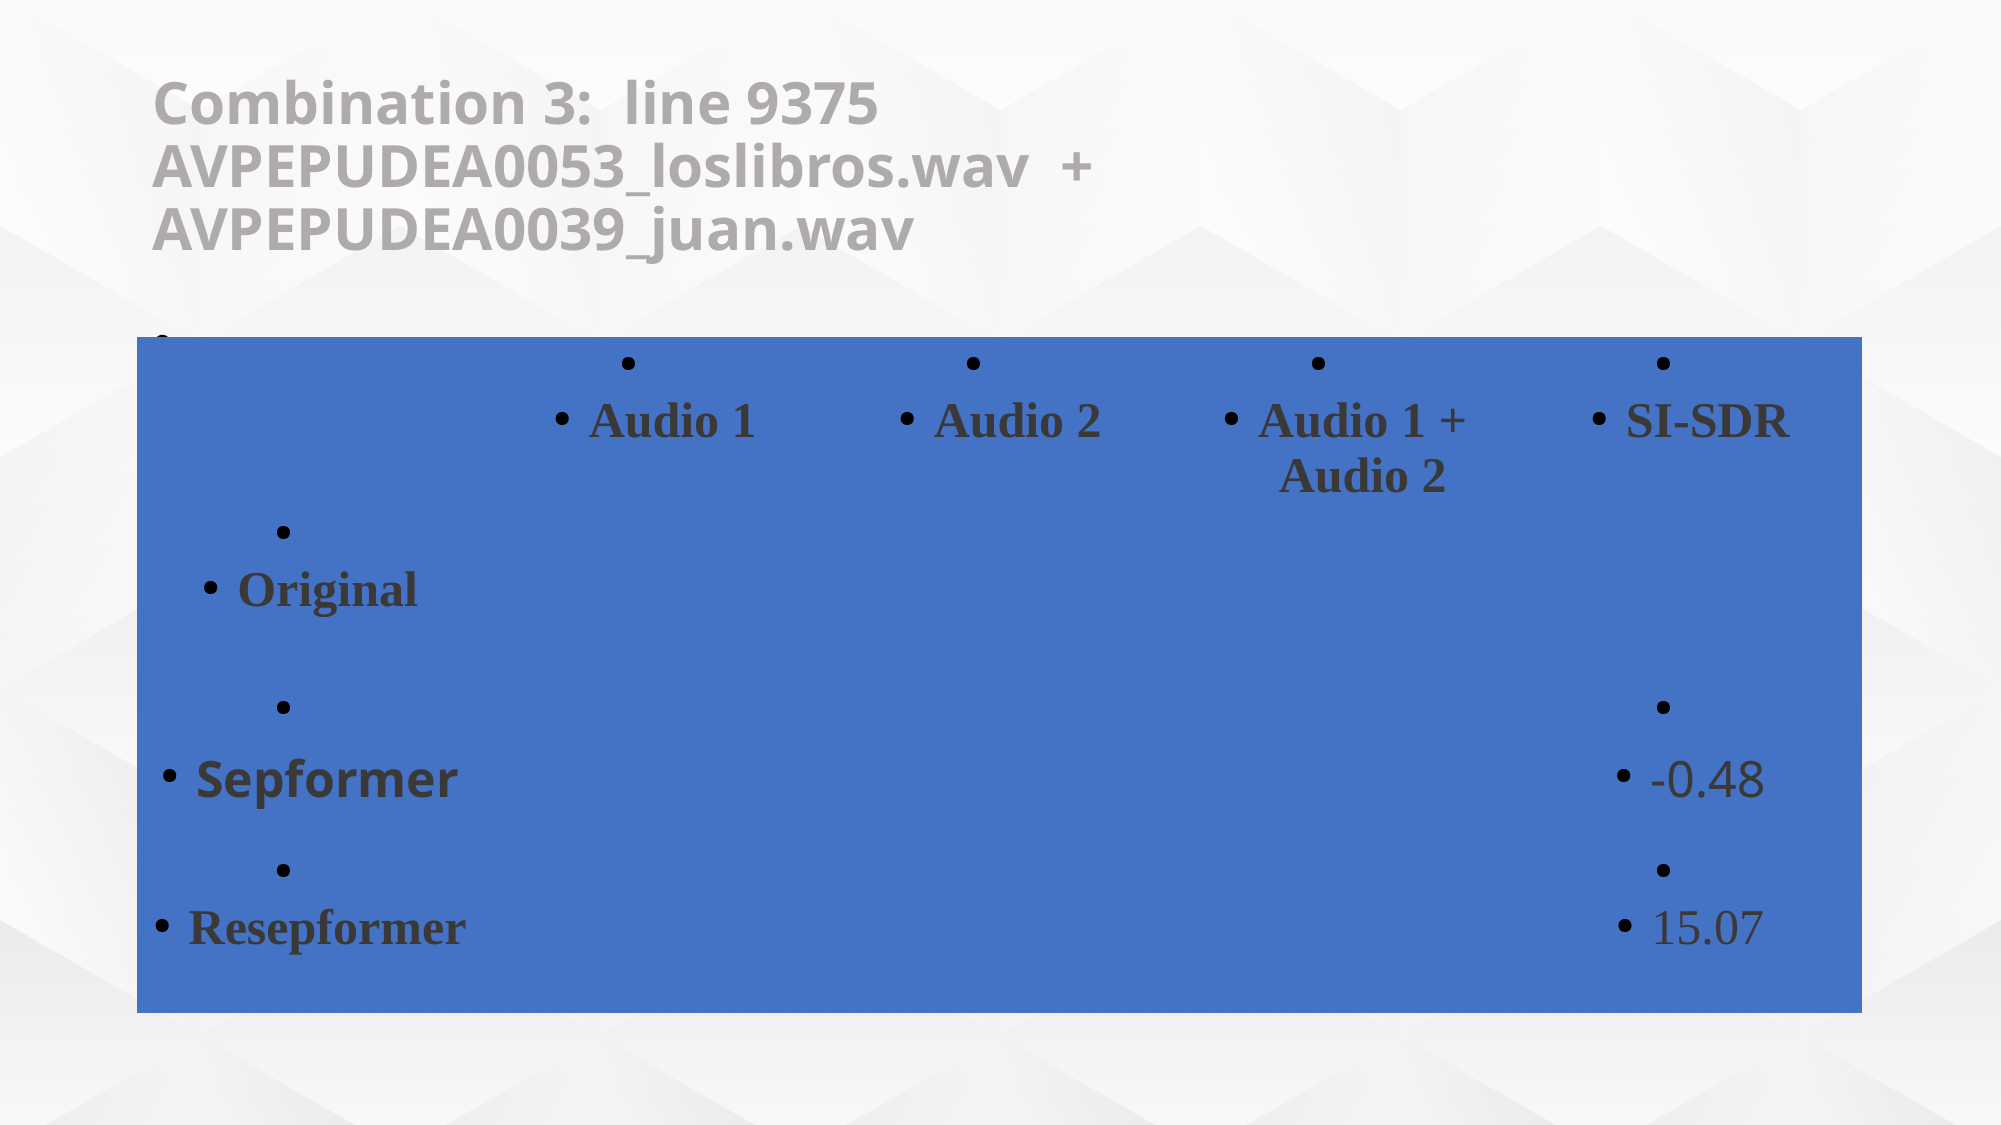

# Combination 3: line 9375 AVPEPUDEA0053_loslibros.wav + AVPEPUDEA0039_juan.wav
| | Audio 1 | Audio 2 | Audio 1 + Audio 2 | SI-SDR |
| --- | --- | --- | --- | --- |
| Original | | | | |
| Sepformer | | | | -0.48 |
| Resepformer | | | | 15.07 |